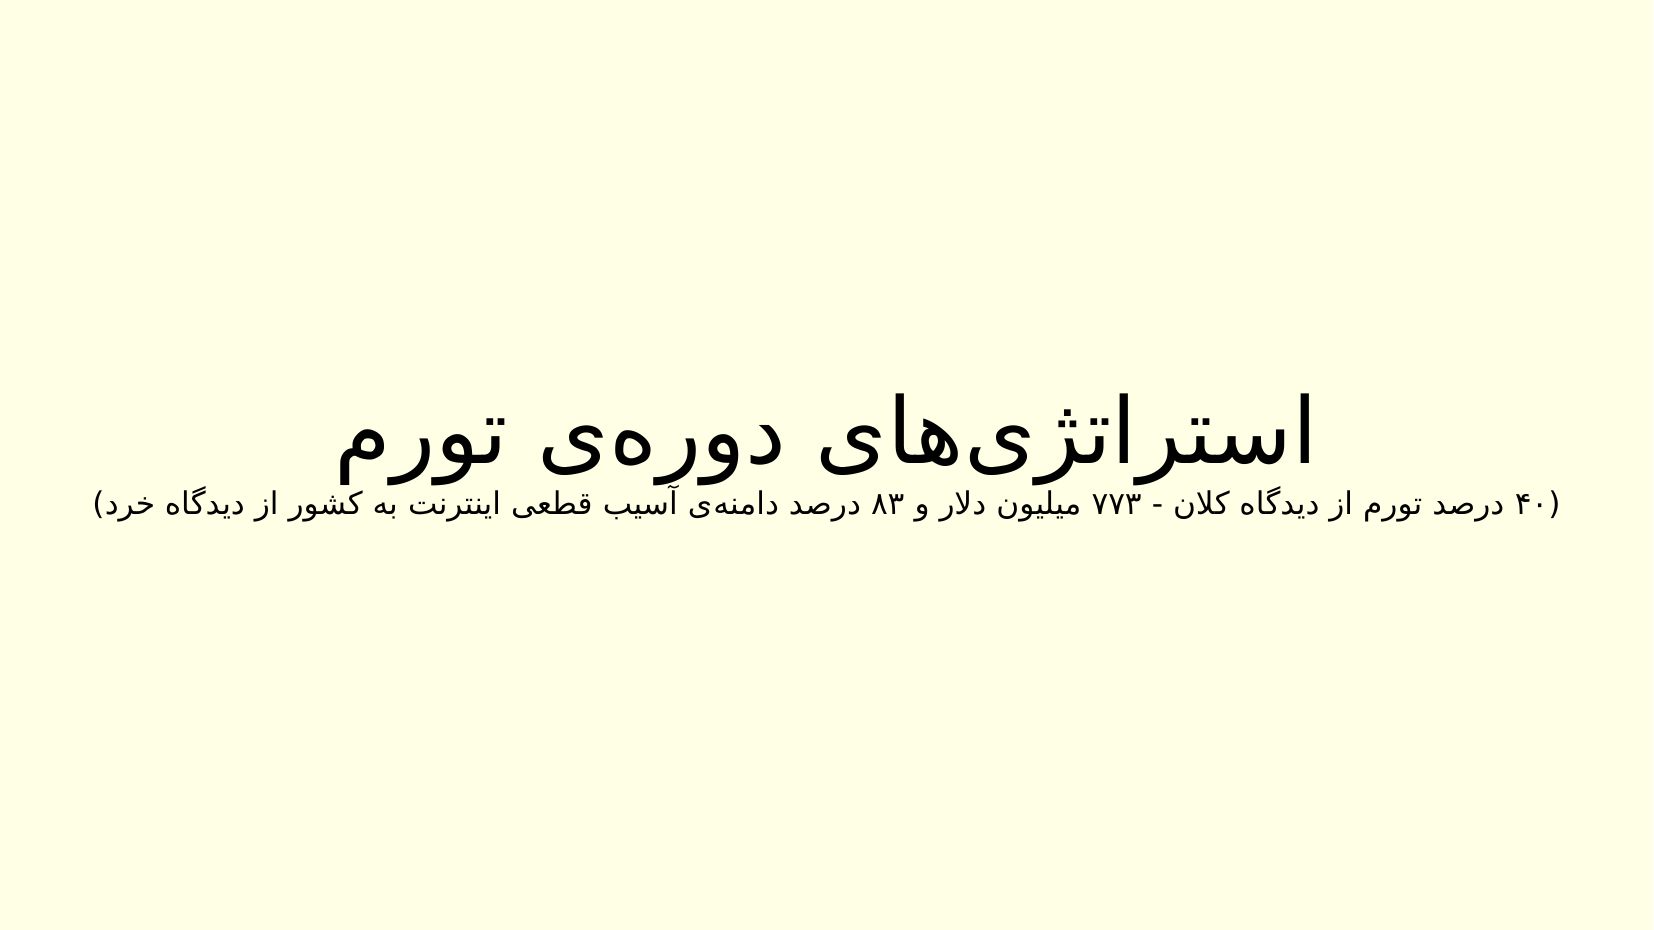

# استراتژی‌های دوره‌ی تورم (۴۰ درصد تورم از دیدگاه کلان - ۷۷۳ میلیون دلار و ۸۳ درصد دامنه‌ی آسیب قطعی اینترنت به کشور از دیدگاه خرد)